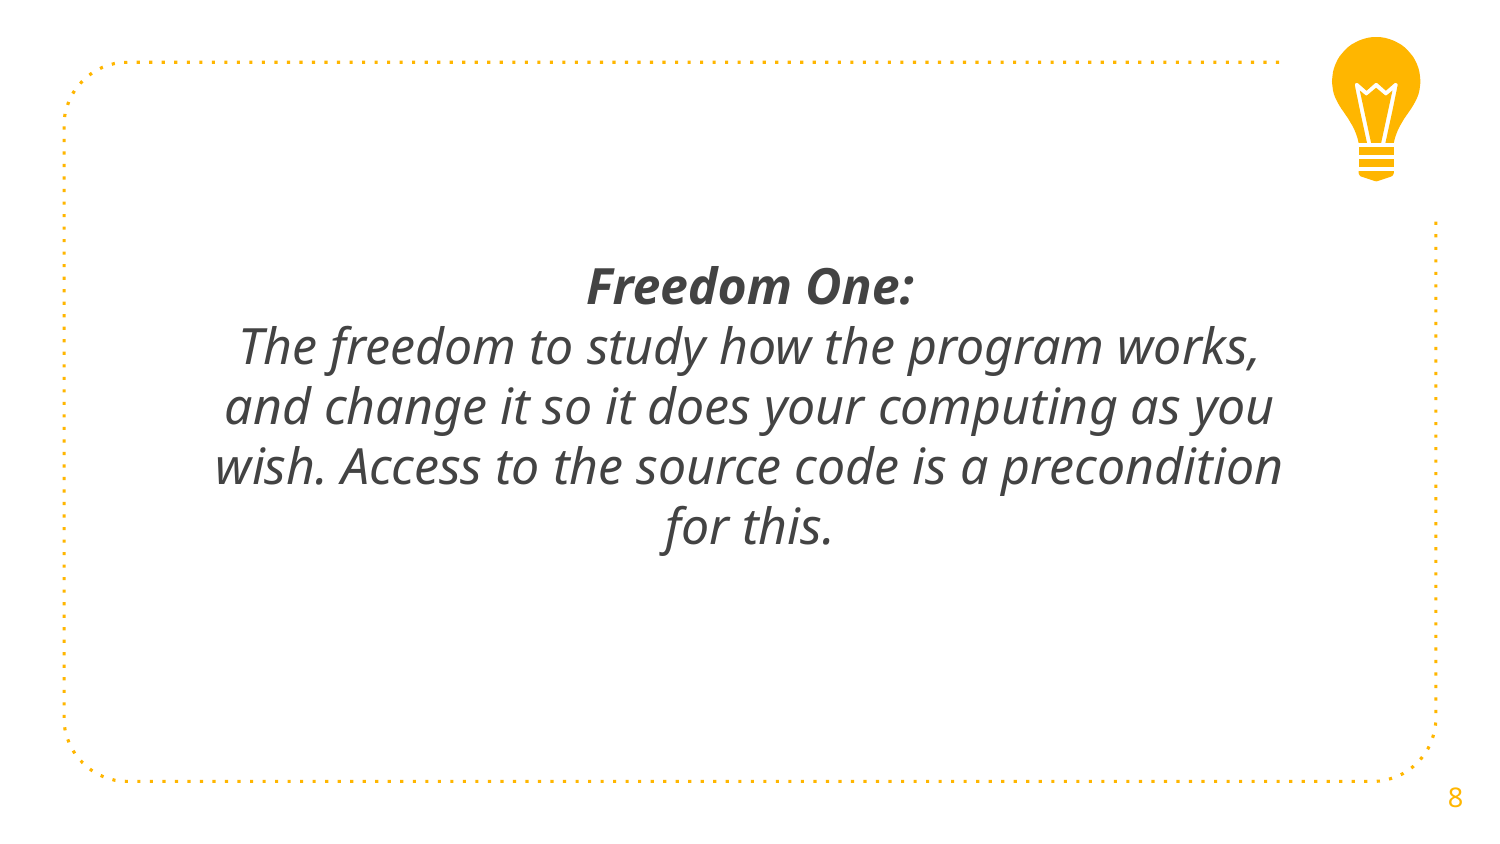

# Freedom One: The freedom to study how the program works, and change it so it does your computing as you wish. Access to the source code is a precondition for this.